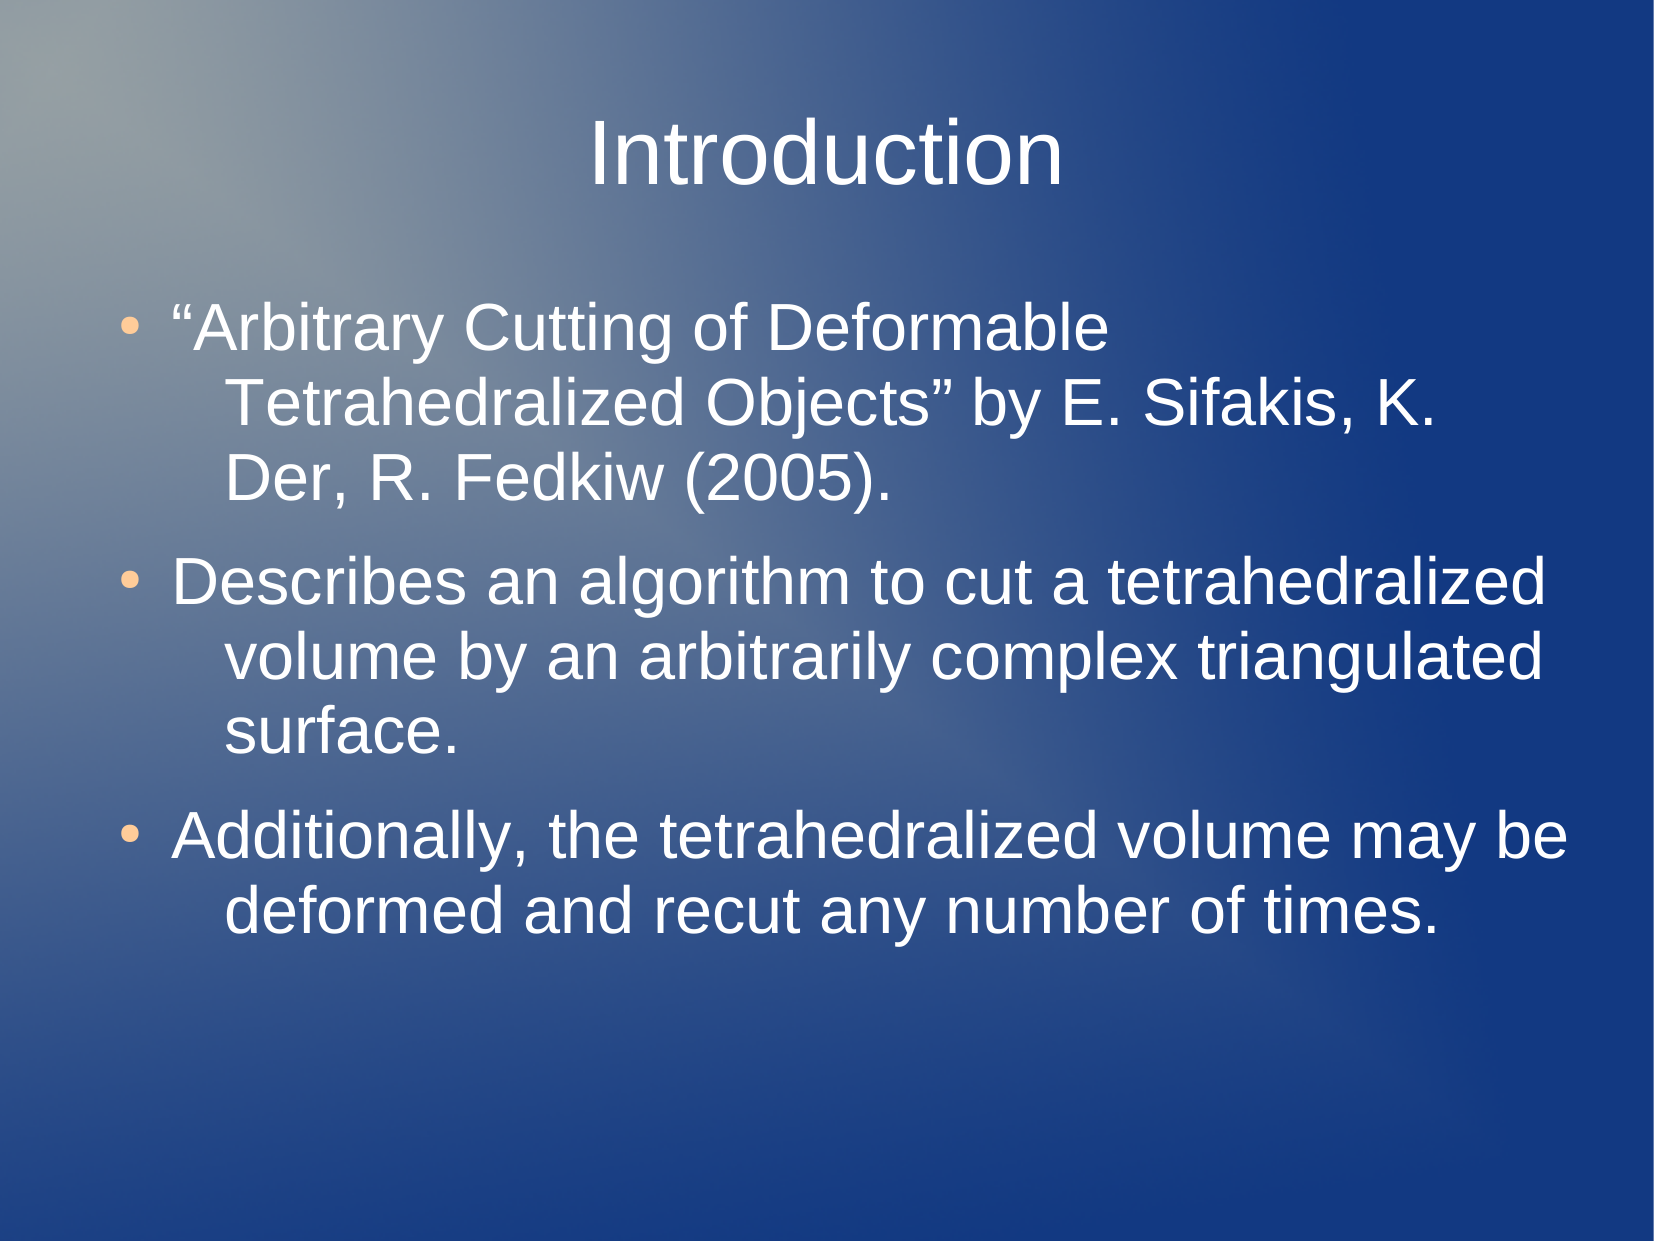

# Introduction
“Arbitrary Cutting of Deformable Tetrahedralized Objects” by E. Sifakis, K. Der, R. Fedkiw (2005).
Describes an algorithm to cut a tetrahedralized volume by an arbitrarily complex triangulated surface.
Additionally, the tetrahedralized volume may be deformed and recut any number of times.